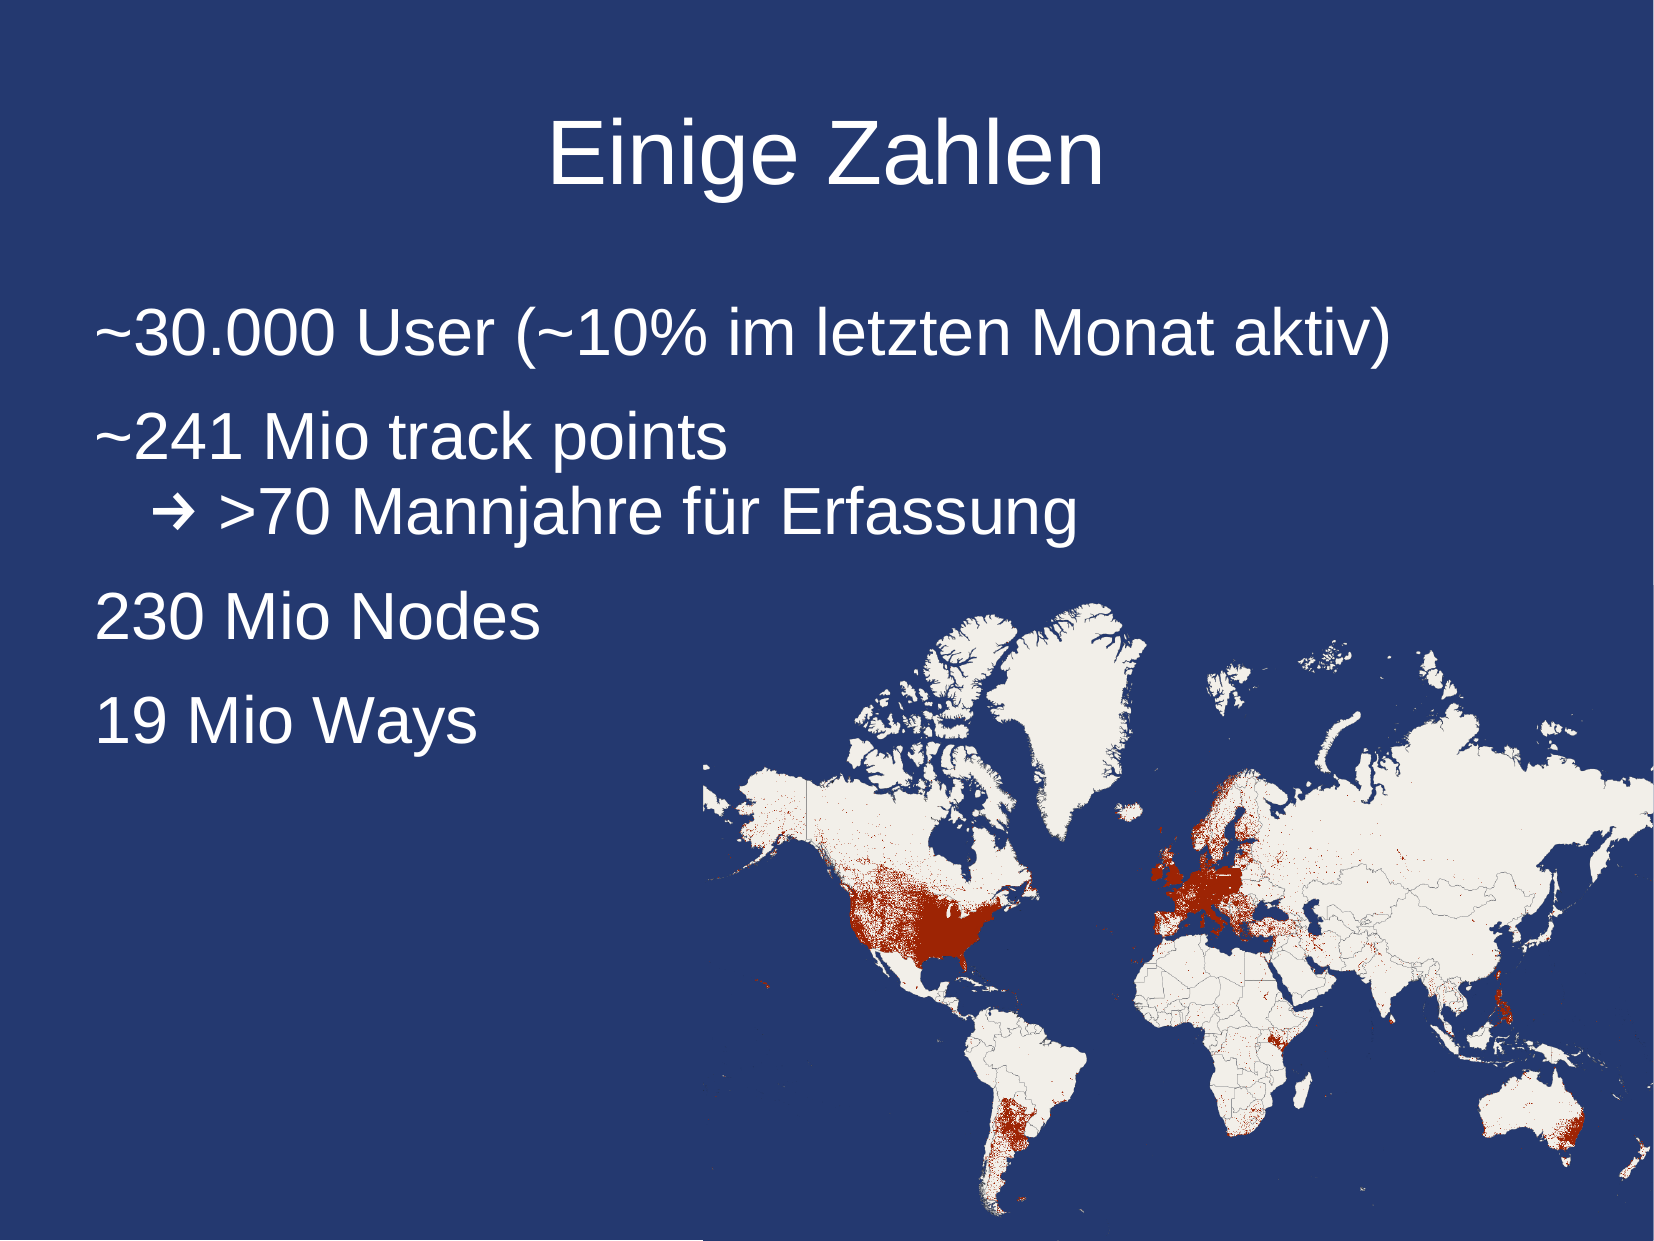

# Einige Zahlen
~30.000 User (~10% im letzten Monat aktiv)
~241 Mio track points
→ >70 Mannjahre für Erfassung
230 Mio Nodes
19 Mio Ways